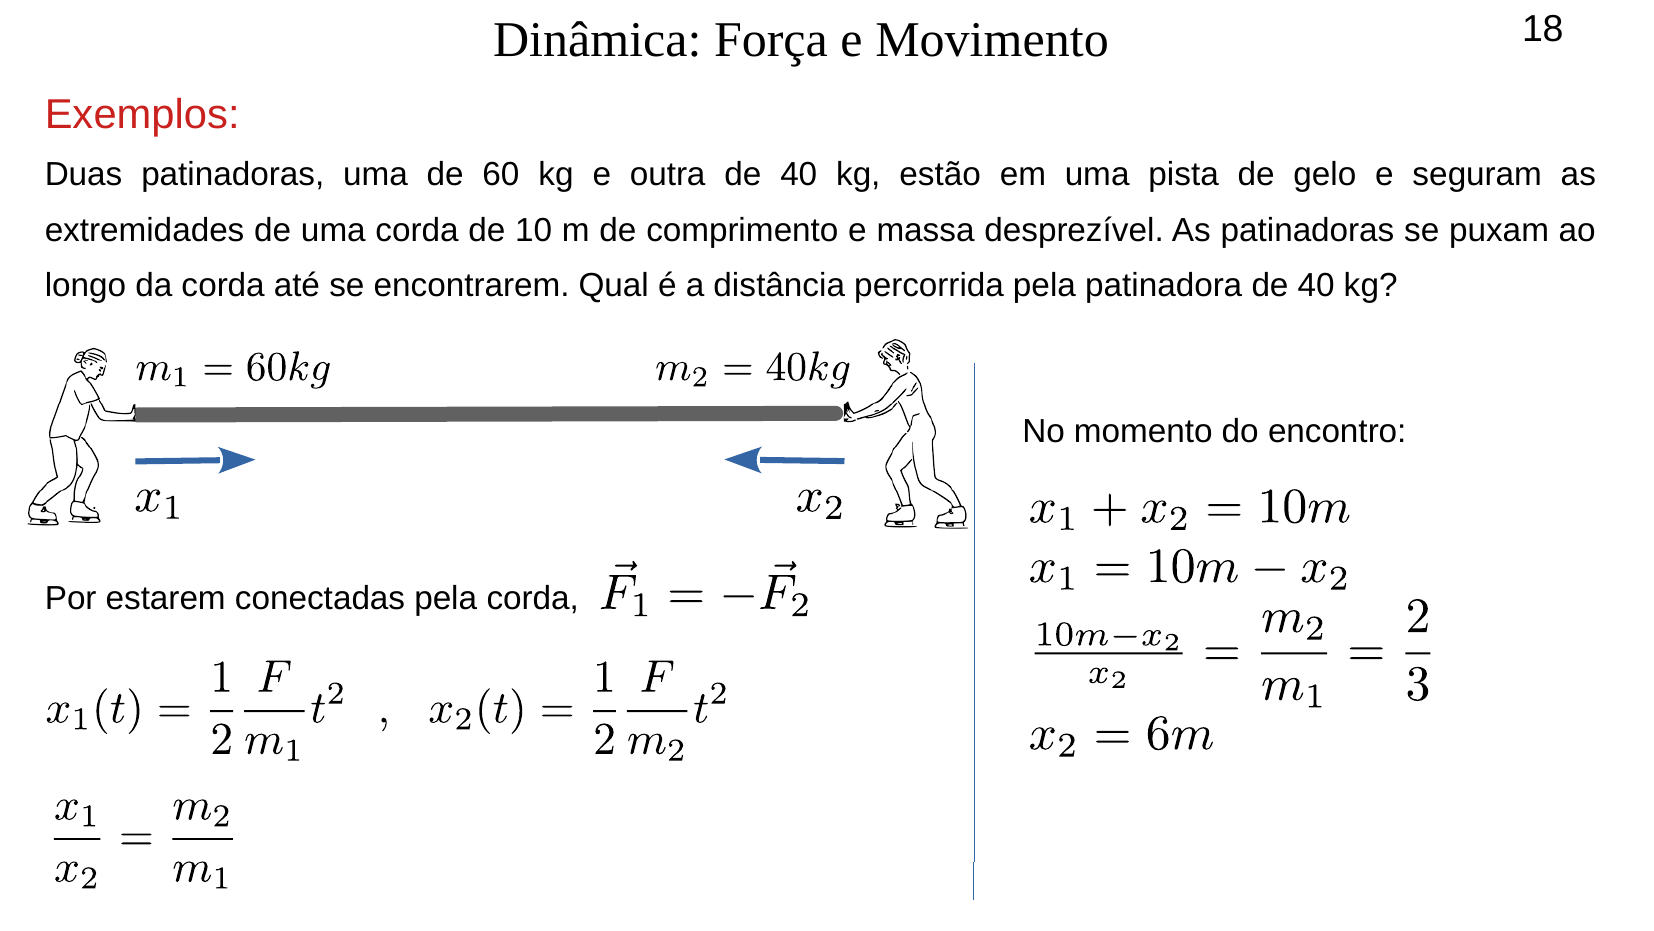

Dinâmica: Força e Movimento
Exemplos:
Duas patinadoras, uma de 60 kg e outra de 40 kg, estão em uma pista de gelo e seguram as extremidades de uma corda de 10 m de comprimento e massa desprezível. As patinadoras se puxam ao longo da corda até se encontrarem. Qual é a distância percorrida pela patinadora de 40 kg?
Por estarem conectadas pela corda,
No momento do encontro: